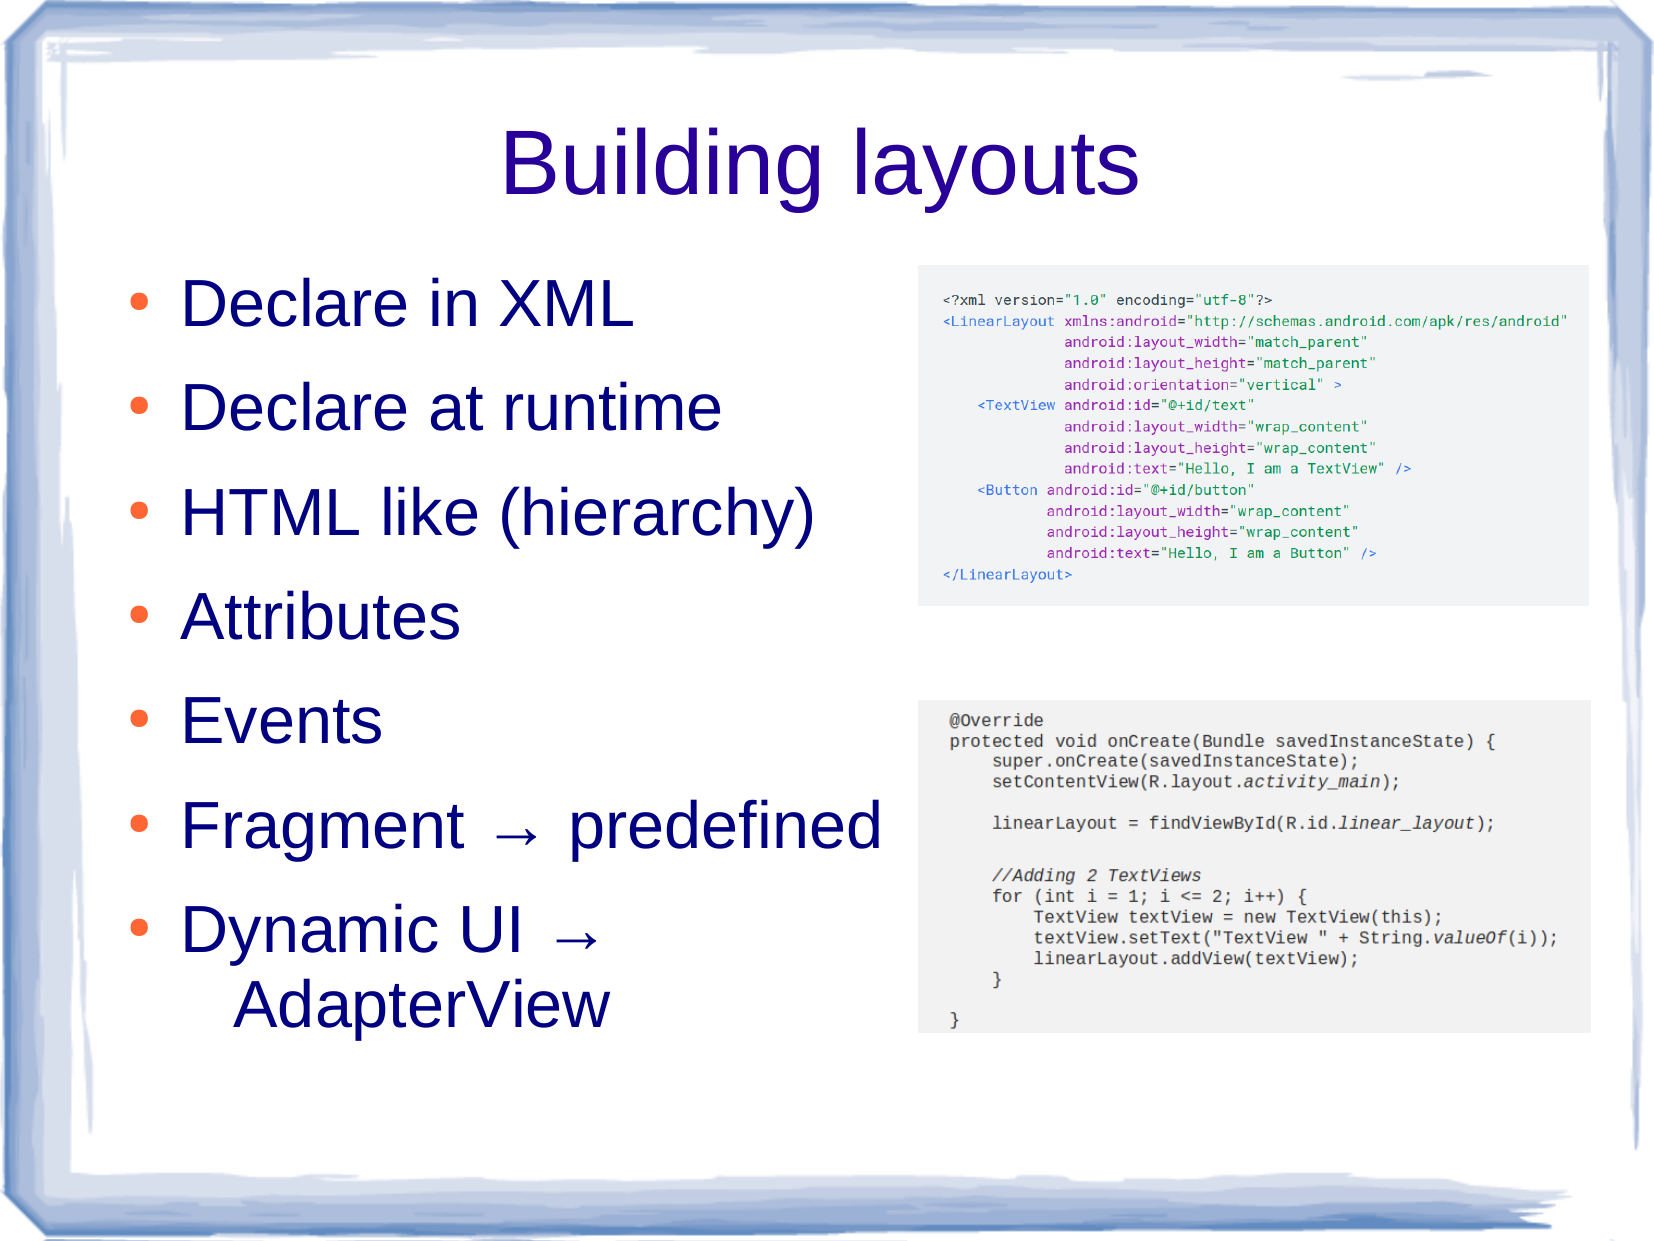

# Building layouts
Declare in XML
Declare at runtime
HTML like (hierarchy)
Attributes
Events
Fragment → predefined
Dynamic UI → AdapterView